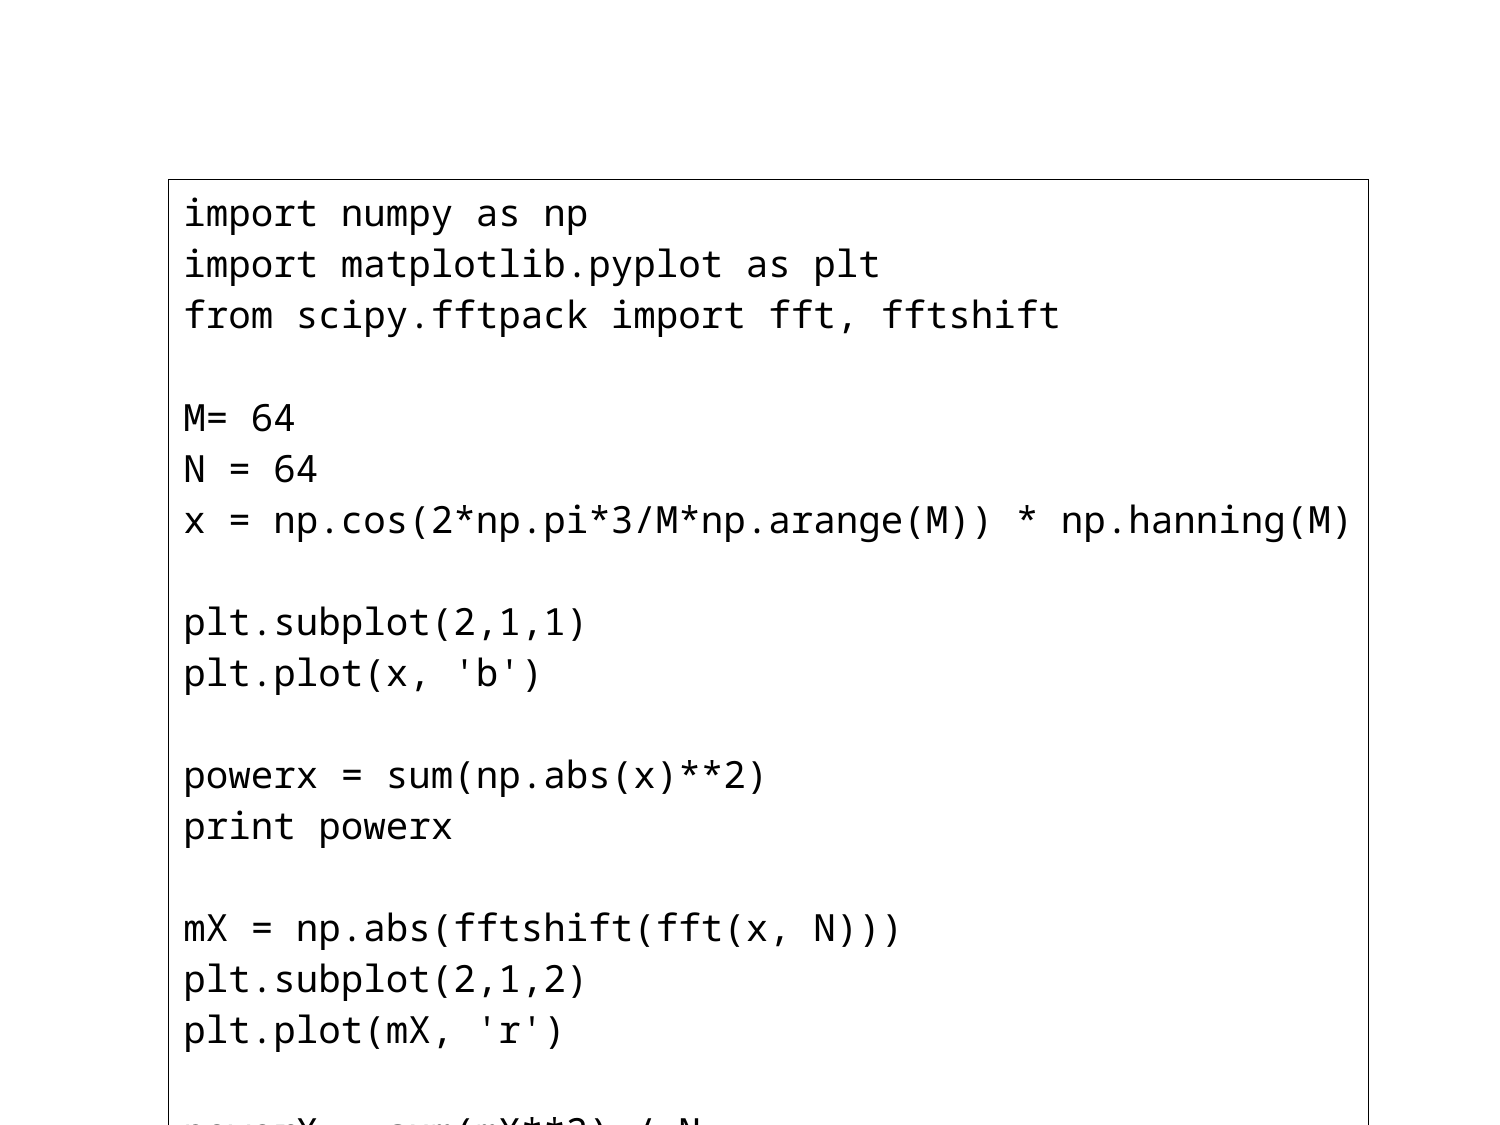

import numpy as np
import matplotlib.pyplot as plt
from scipy.fftpack import fft, fftshift
M= 64
N = 64
x = np.cos(2*np.pi*3/M*np.arange(M)) * np.hanning(M)
plt.subplot(2,1,1)
plt.plot(x, 'b')
powerx = sum(np.abs(x)**2)
print powerx
mX = np.abs(fftshift(fft(x, N)))
plt.subplot(2,1,2)
plt.plot(mX, 'r')
powerX = sum(mX**2) / N
print powerX